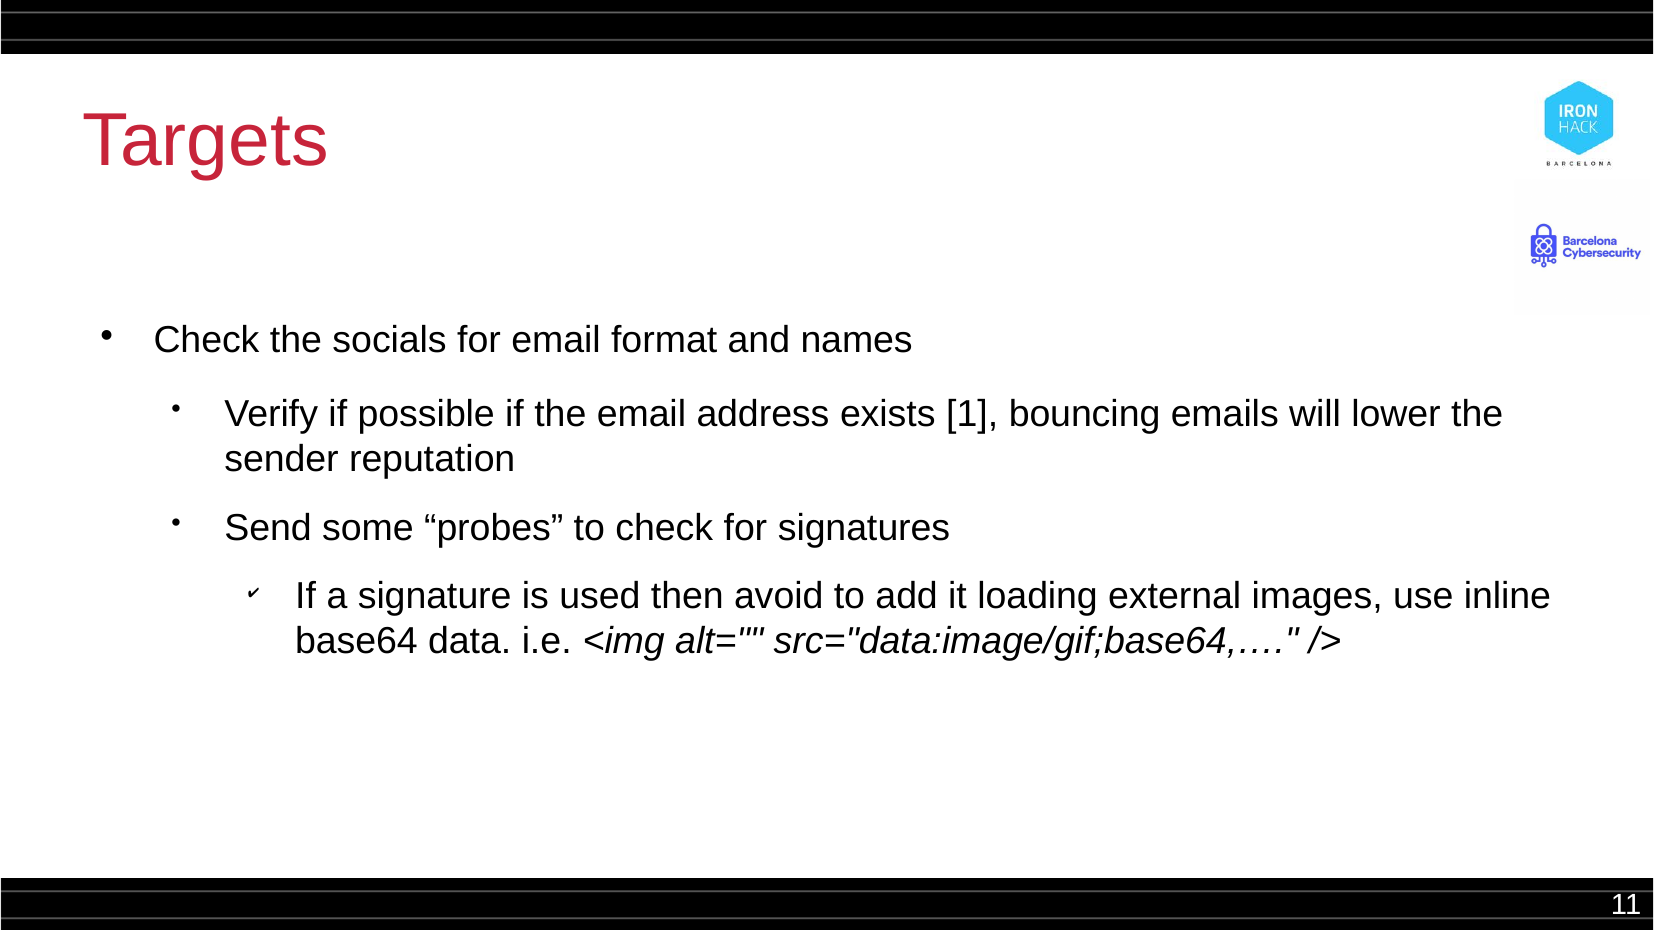

Targets
Check the socials for email format and names
Verify if possible if the email address exists [1], bouncing emails will lower the sender reputation
Send some “probes” to check for signatures
If a signature is used then avoid to add it loading external images, use inline base64 data. i.e. <img alt="" src="data:image/gif;base64,…." />